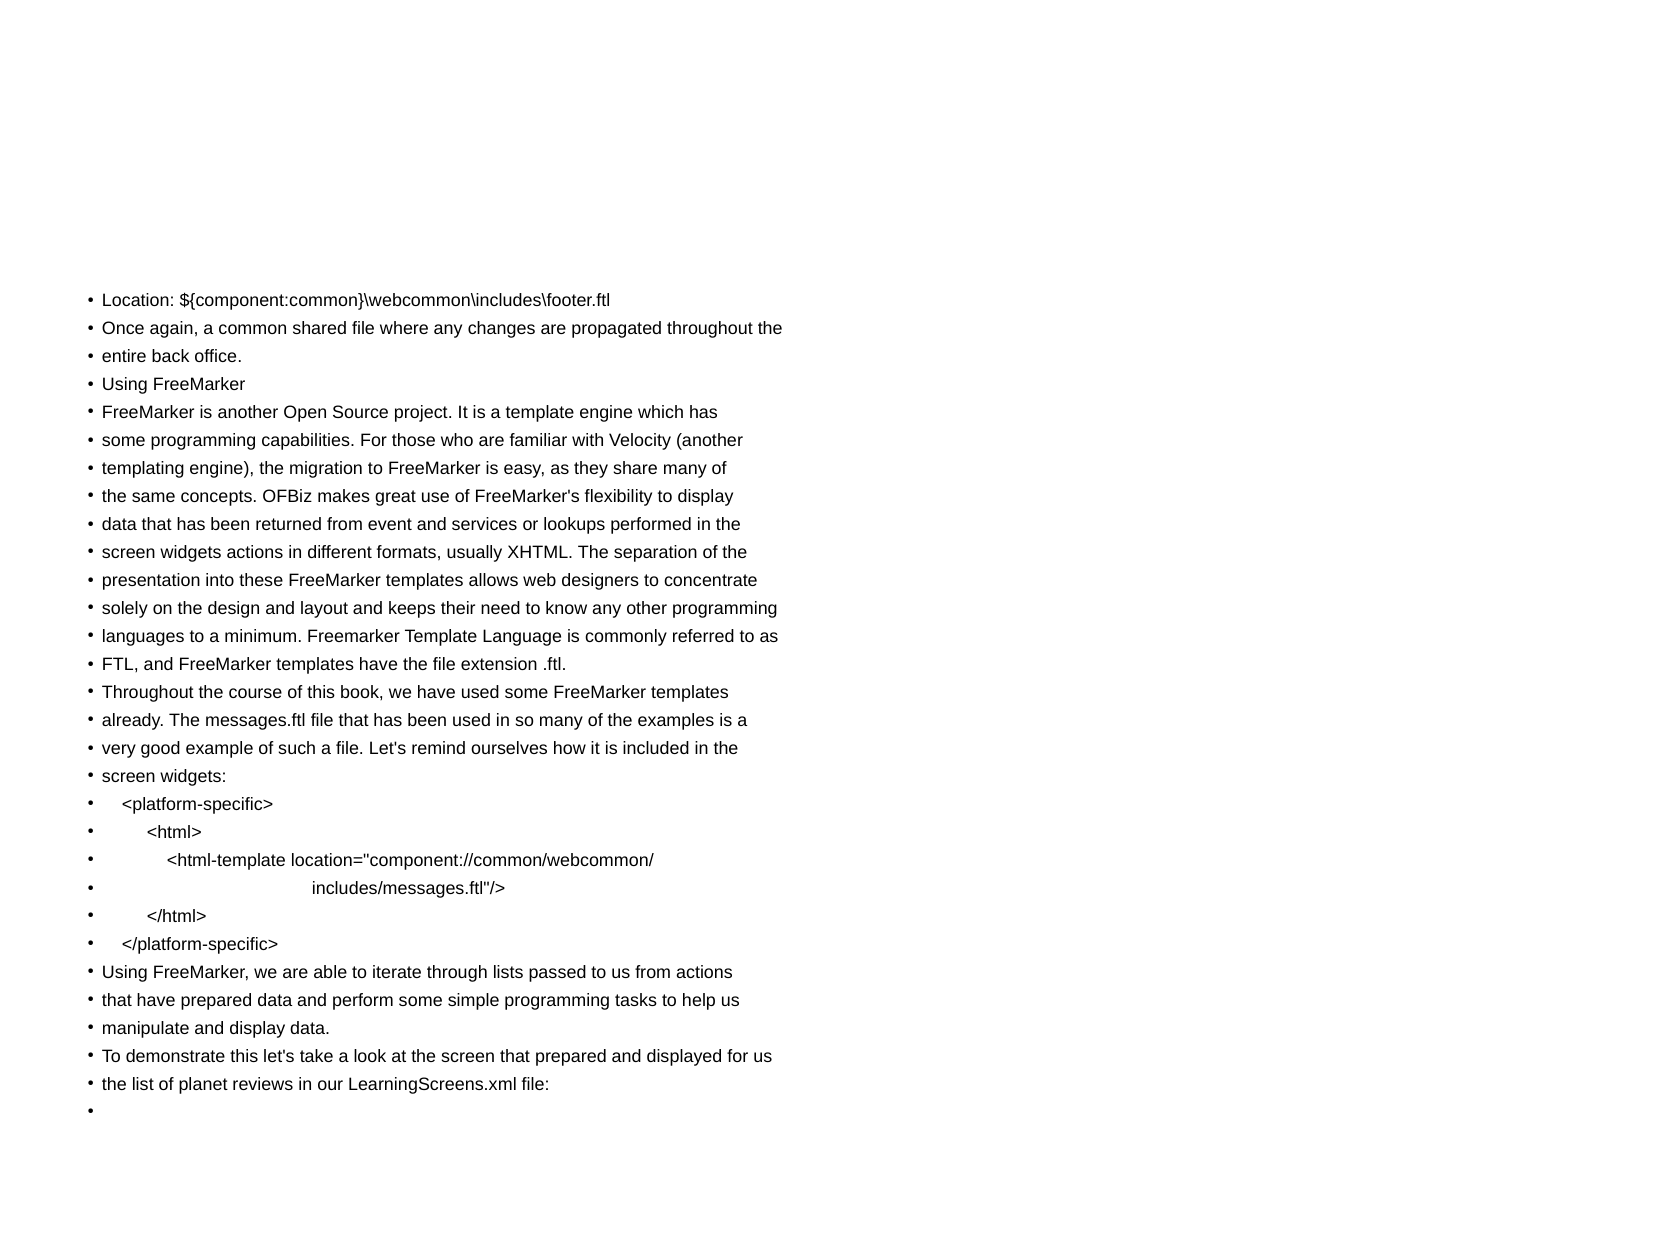

#
Location: ${component:common}\webcommon\includes\footer.ftl
Once again, a common shared file where any changes are propagated throughout the
entire back office.
Using FreeMarker
FreeMarker is another Open Source project. It is a template engine which has
some programming capabilities. For those who are familiar with Velocity (another
templating engine), the migration to FreeMarker is easy, as they share many of
the same concepts. OFBiz makes great use of FreeMarker's flexibility to display
data that has been returned from event and services or lookups performed in the
screen widgets actions in different formats, usually XHTML. The separation of the
presentation into these FreeMarker templates allows web designers to concentrate
solely on the design and layout and keeps their need to know any other programming
languages to a minimum. Freemarker Template Language is commonly referred to as
FTL, and FreeMarker templates have the file extension .ftl.
Throughout the course of this book, we have used some FreeMarker templates
already. The messages.ftl file that has been used in so many of the examples is a
very good example of such a file. Let's remind ourselves how it is included in the
screen widgets:
 <platform-specific>
 <html>
 <html-template location="component://common/webcommon/
 includes/messages.ftl"/>
 </html>
 </platform-specific>
Using FreeMarker, we are able to iterate through lists passed to us from actions
that have prepared data and perform some simple programming tasks to help us
manipulate and display data.
To demonstrate this let's take a look at the screen that prepared and displayed for us
the list of planet reviews in our LearningScreens.xml file: